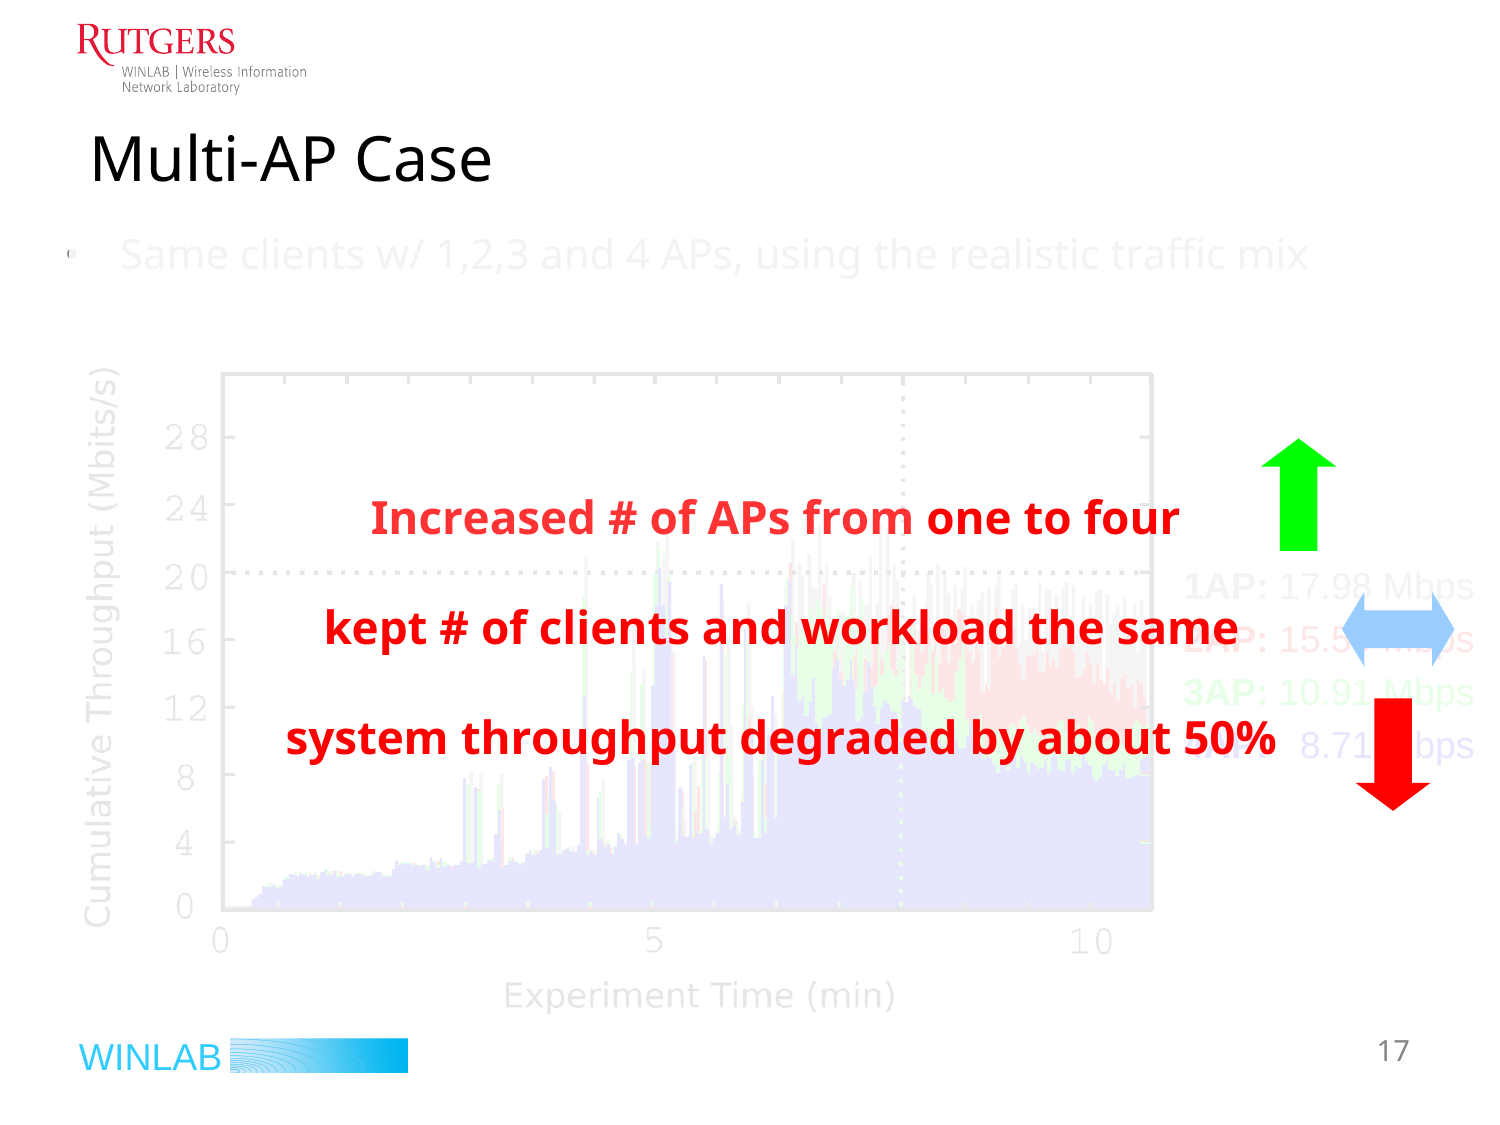

# Multi-AP Case
Increased # of APs from one to four
kept # of clients and workload the same
system throughput degraded by about 50%
Same clients w/ 1,2,3 and 4 APs, using the realistic traffic mix
1AP: 17.98 Mbps
2AP: 15.59 Mbps
3AP: 10.91 Mbps
4AP: 8.71 Mbps
17